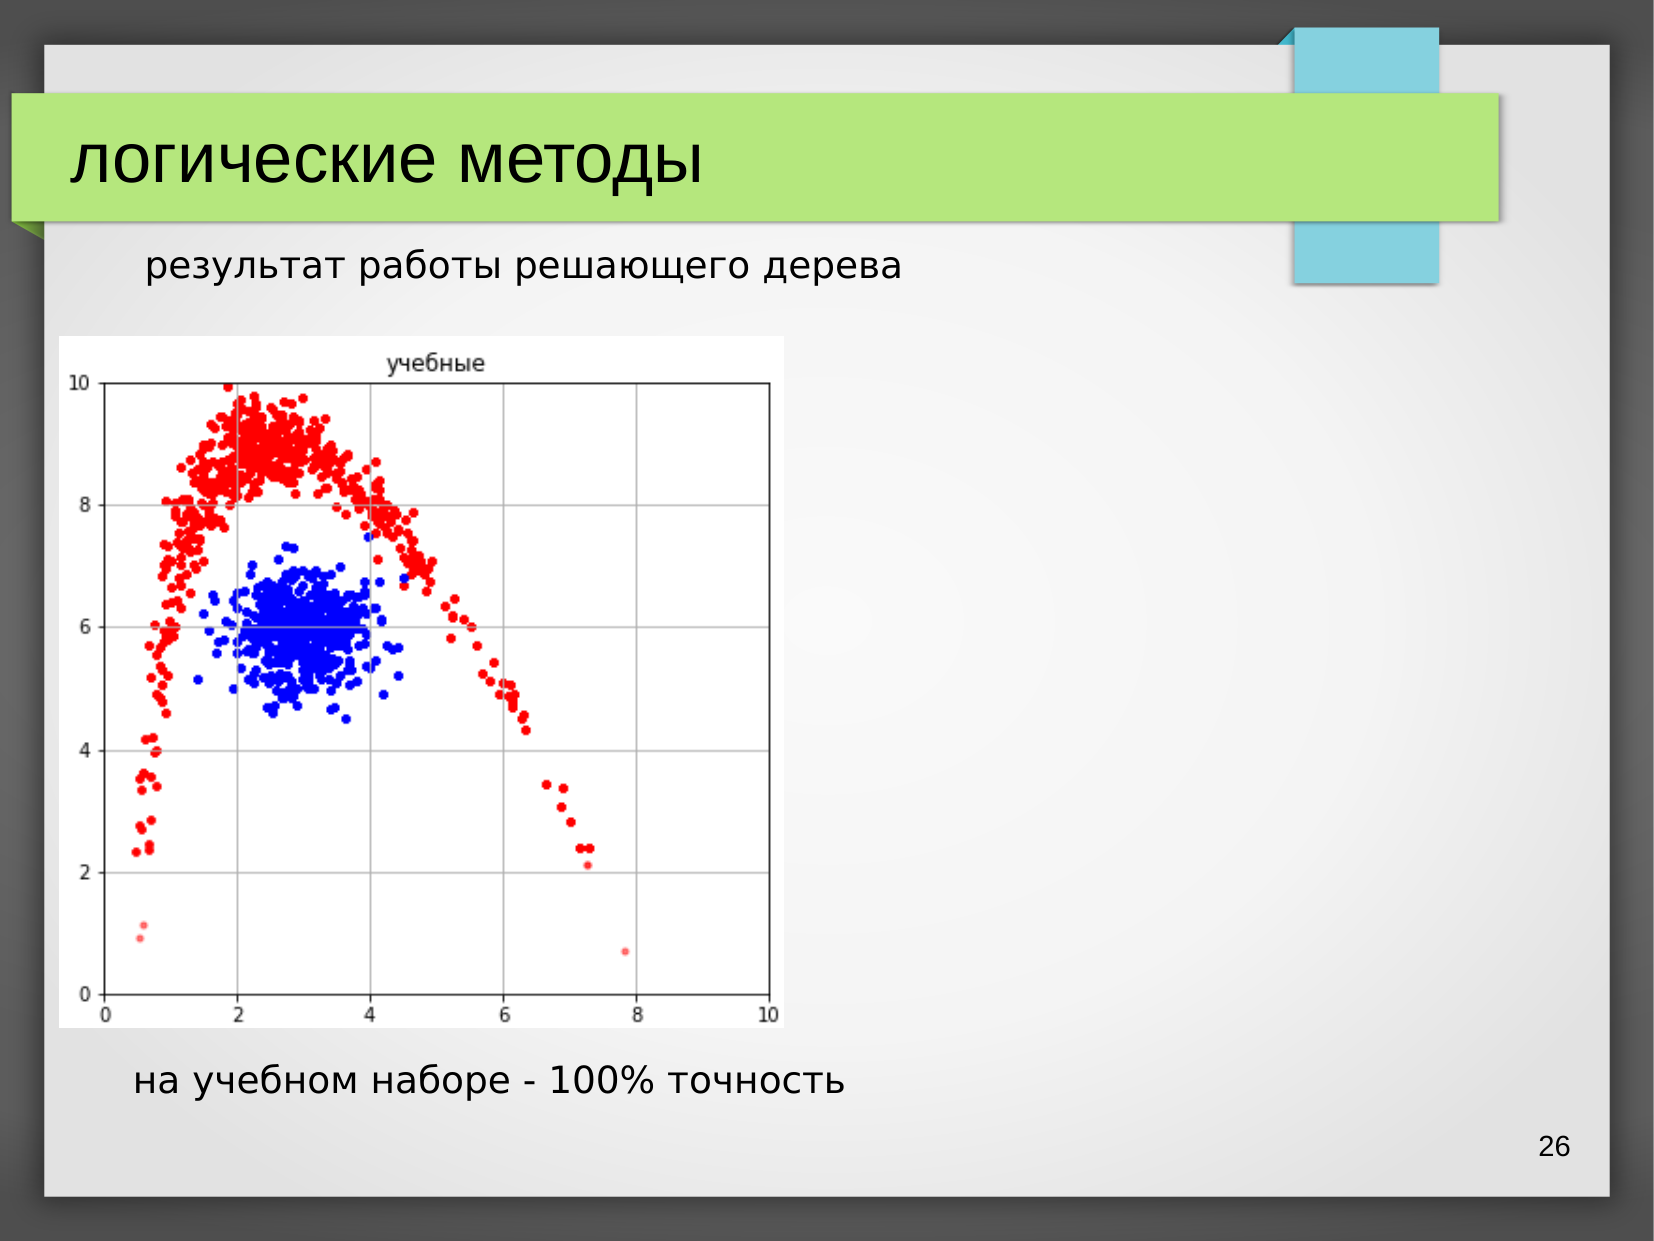

# логические методы
результат работы решающего дерева
на учебном наборе - 100% точность
26